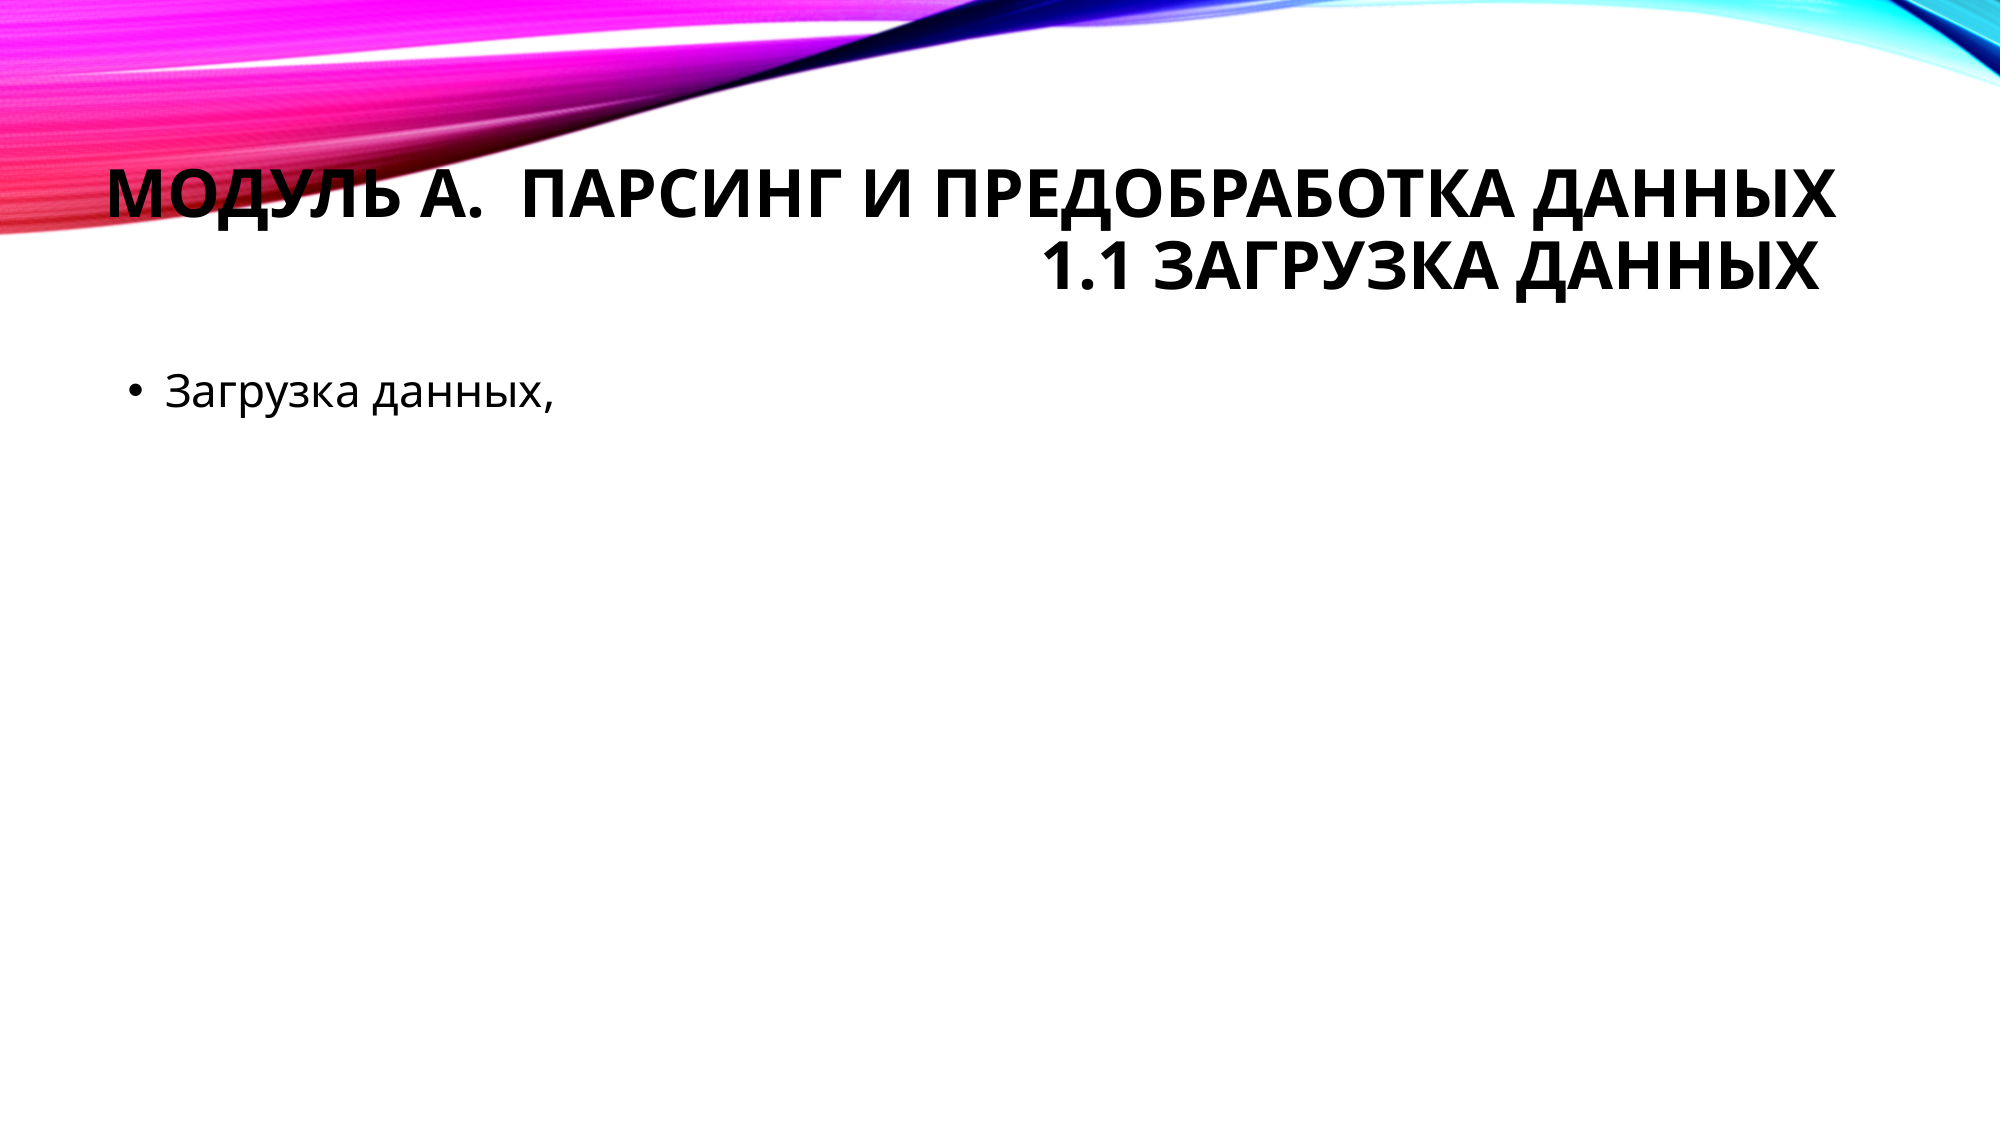

# Модуль А. Парсинг и предобработка данных 1.1 Загрузка данных
Загрузка данных,